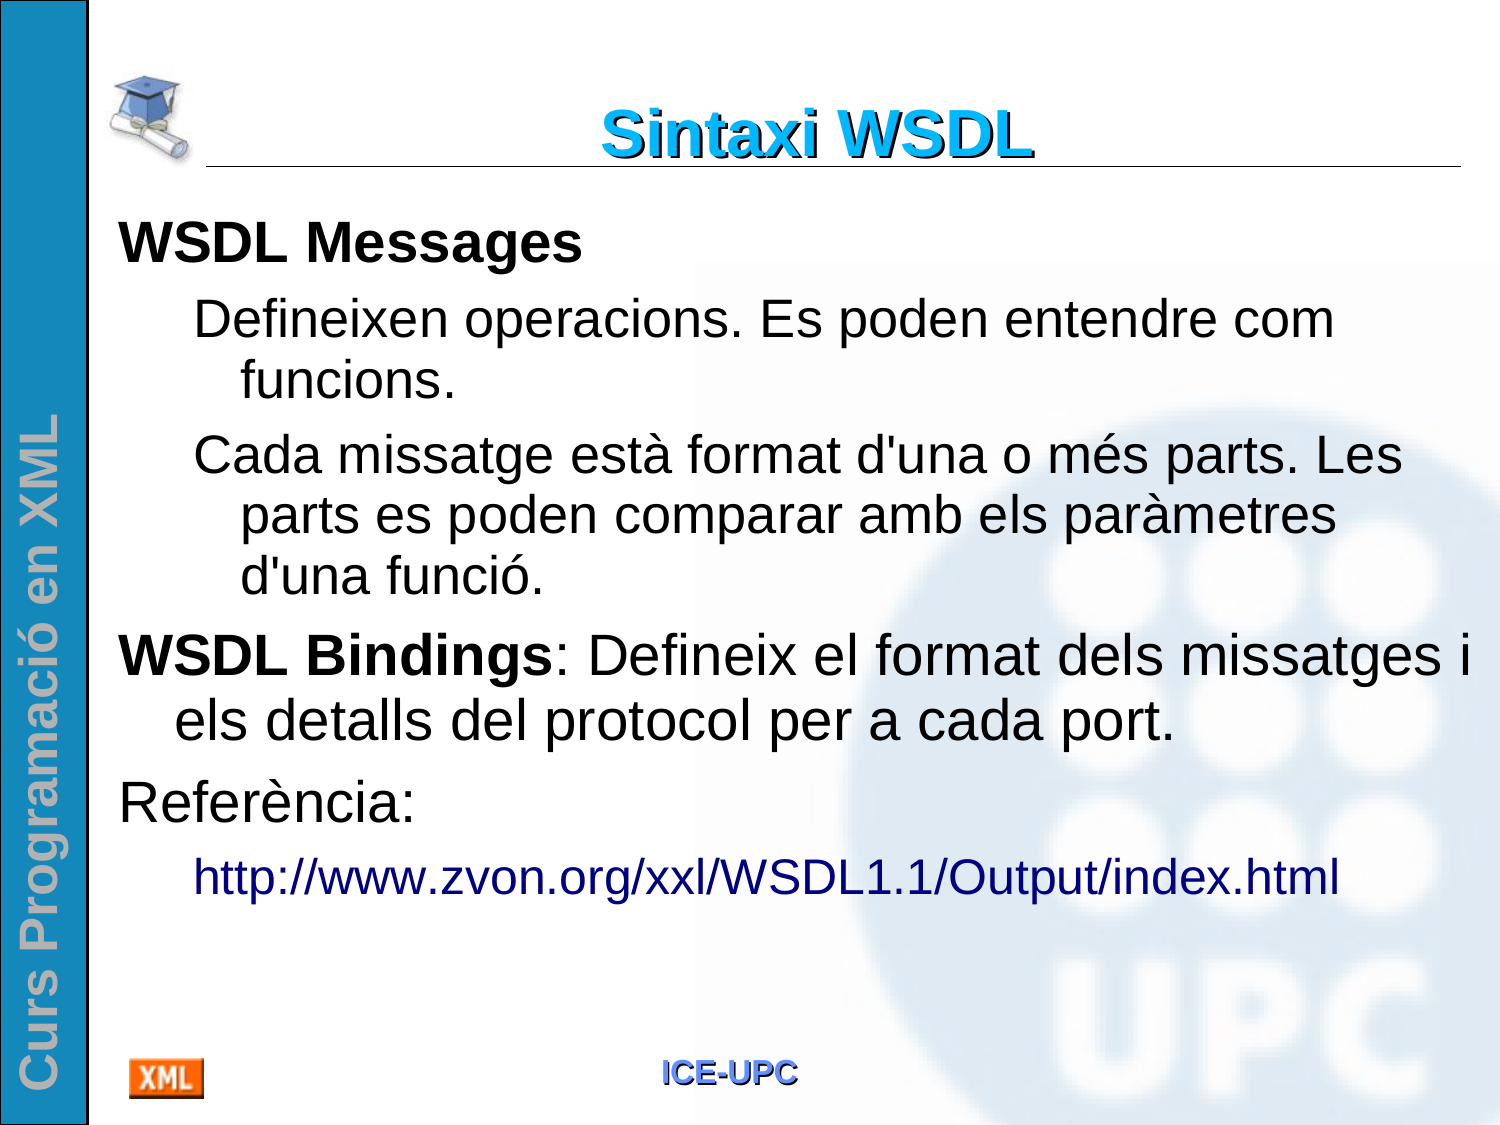

# Sintaxi WSDL
WSDL Messages
Defineixen operacions. Es poden entendre com funcions.
Cada missatge està format d'una o més parts. Les parts es poden comparar amb els paràmetres d'una funció.
WSDL Bindings: Defineix el format dels missatges i els detalls del protocol per a cada port.
Referència:
http://www.zvon.org/xxl/WSDL1.1/Output/index.html